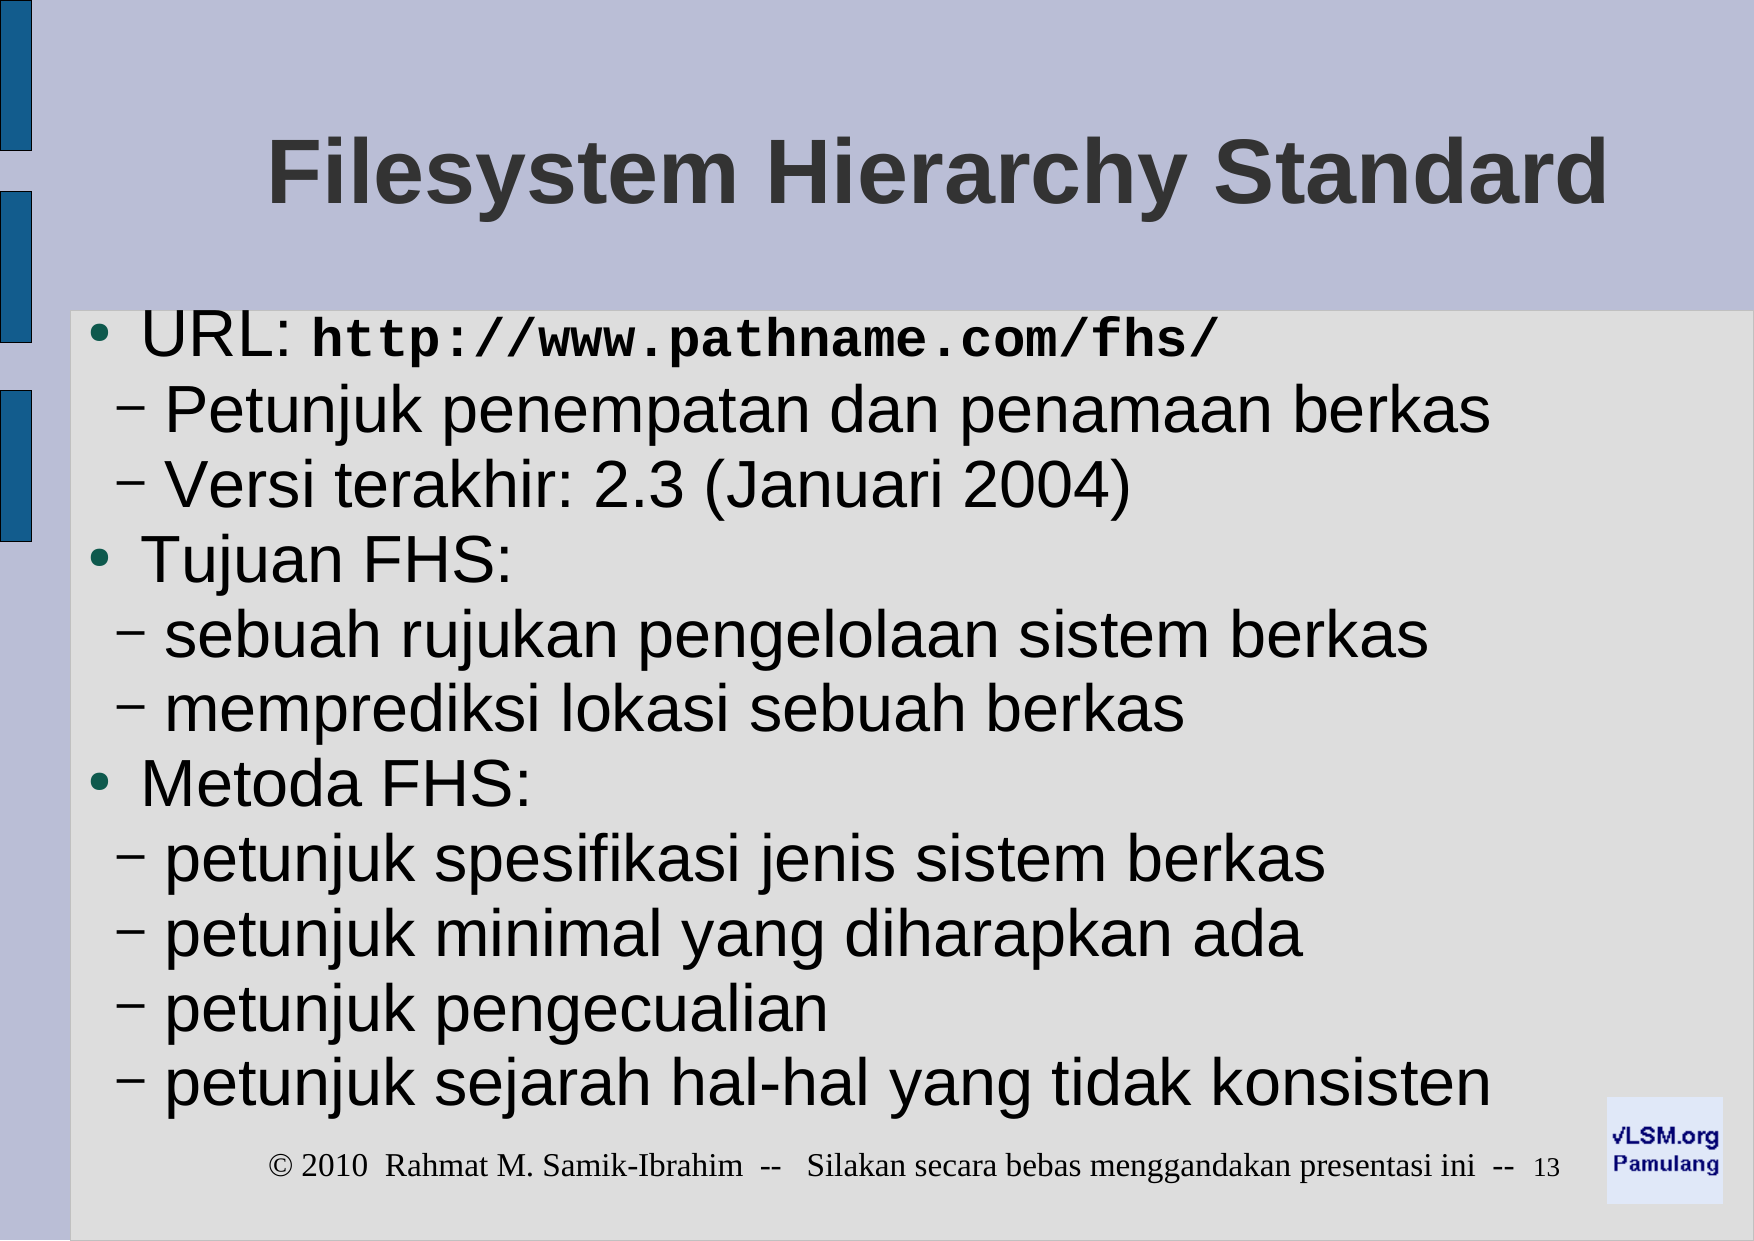

# Filesystem Hierarchy Standard
URL: http://www.pathname.com/fhs/
Petunjuk penempatan dan penamaan berkas
Versi terakhir: 2.3 (Januari 2004)
Tujuan FHS:
sebuah rujukan pengelolaan sistem berkas
memprediksi lokasi sebuah berkas
Metoda FHS:
petunjuk spesifikasi jenis sistem berkas
petunjuk minimal yang diharapkan ada
petunjuk pengecualian
petunjuk sejarah hal-hal yang tidak konsisten